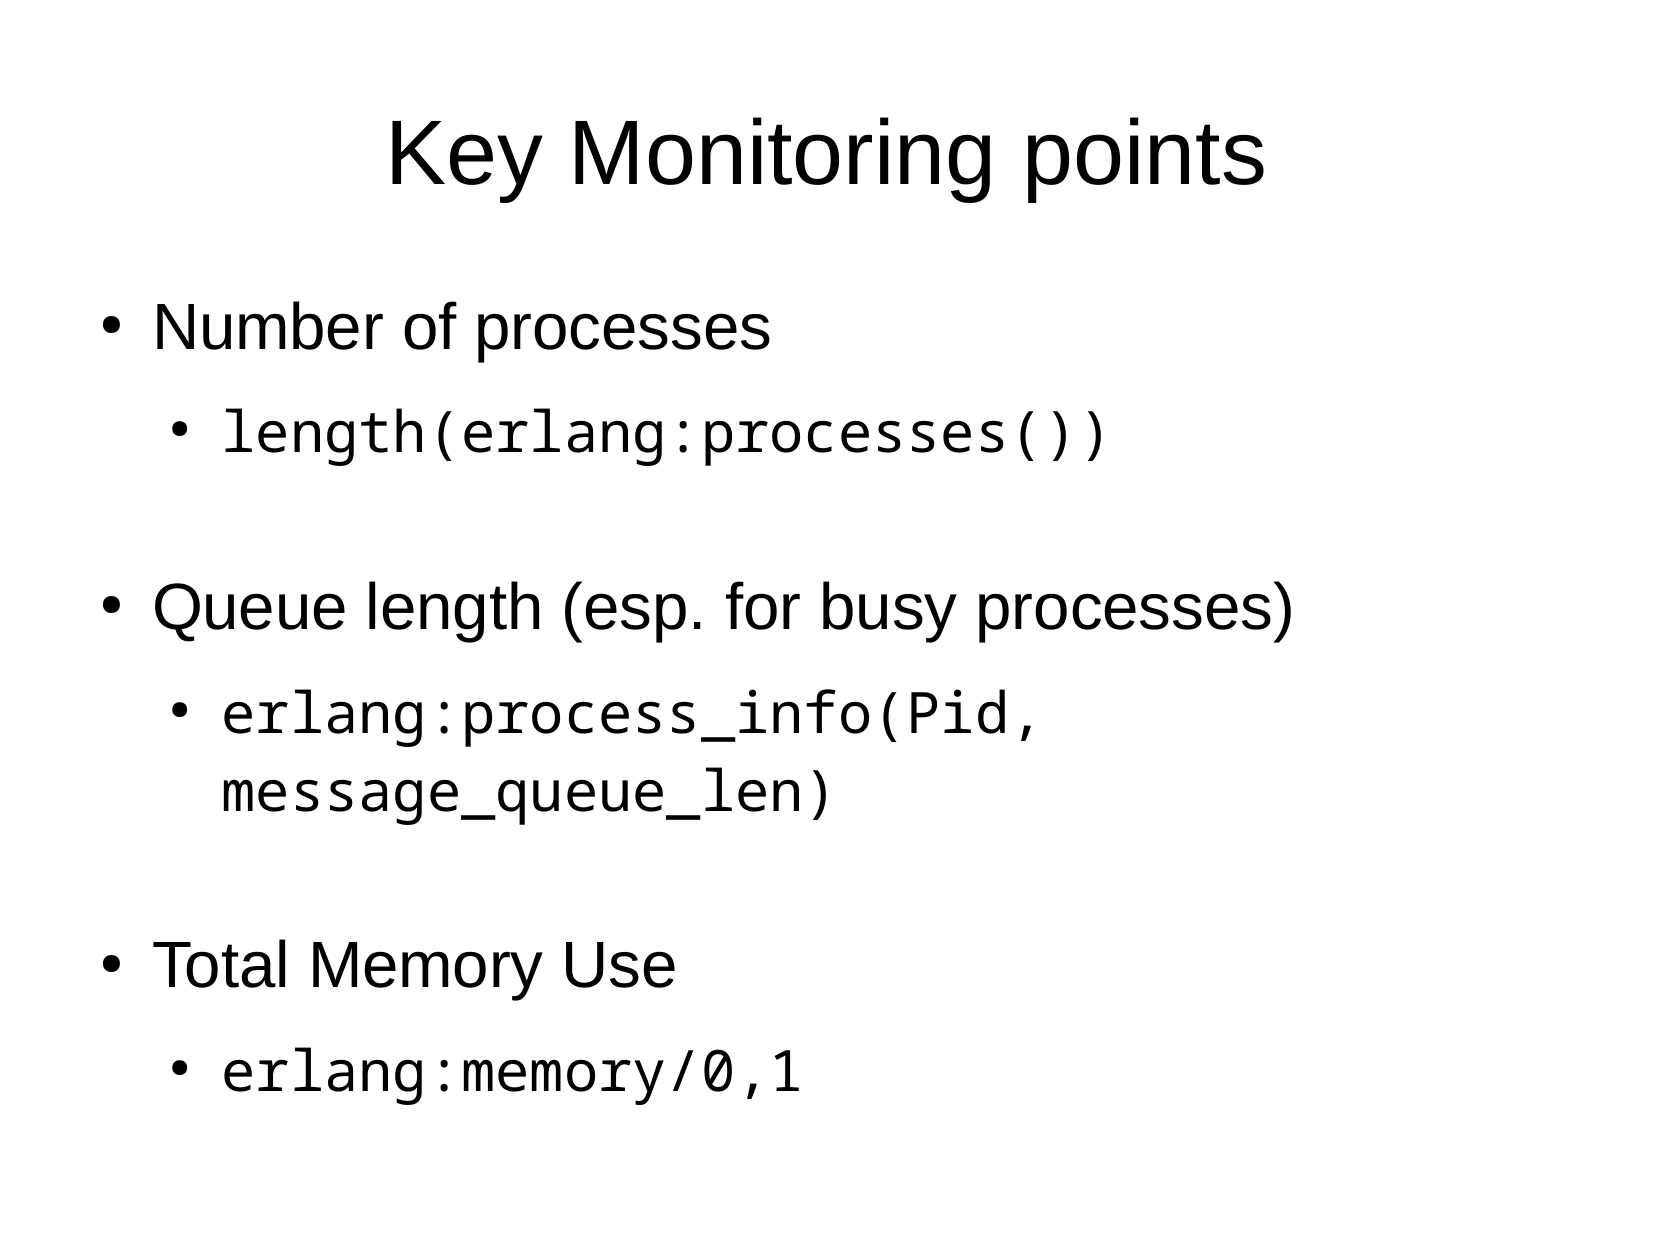

# Key Monitoring points
Number of processes
length(erlang:processes())
Queue length (esp. for busy processes)
erlang:process_info(Pid, message_queue_len)
Total Memory Use
erlang:memory/0,1